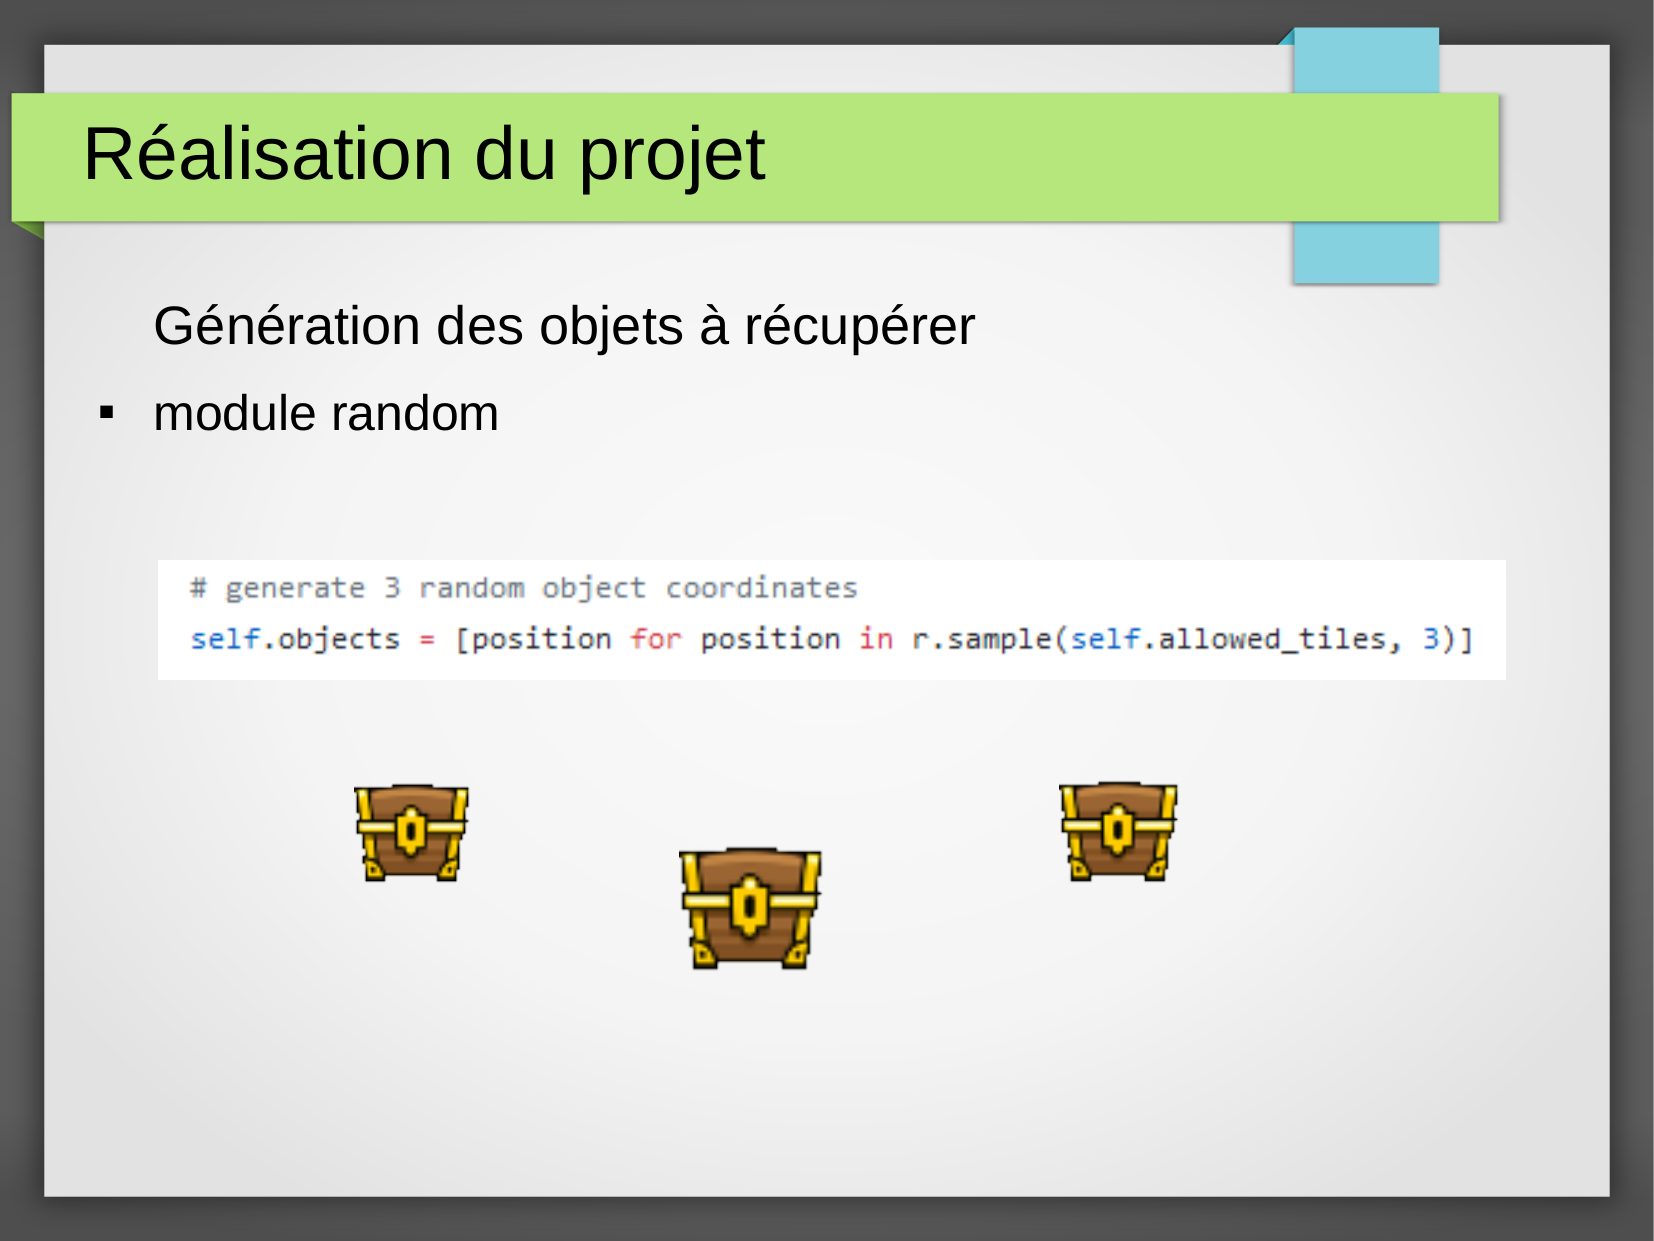

# Réalisation du projet
Génération des objets à récupérer
module random